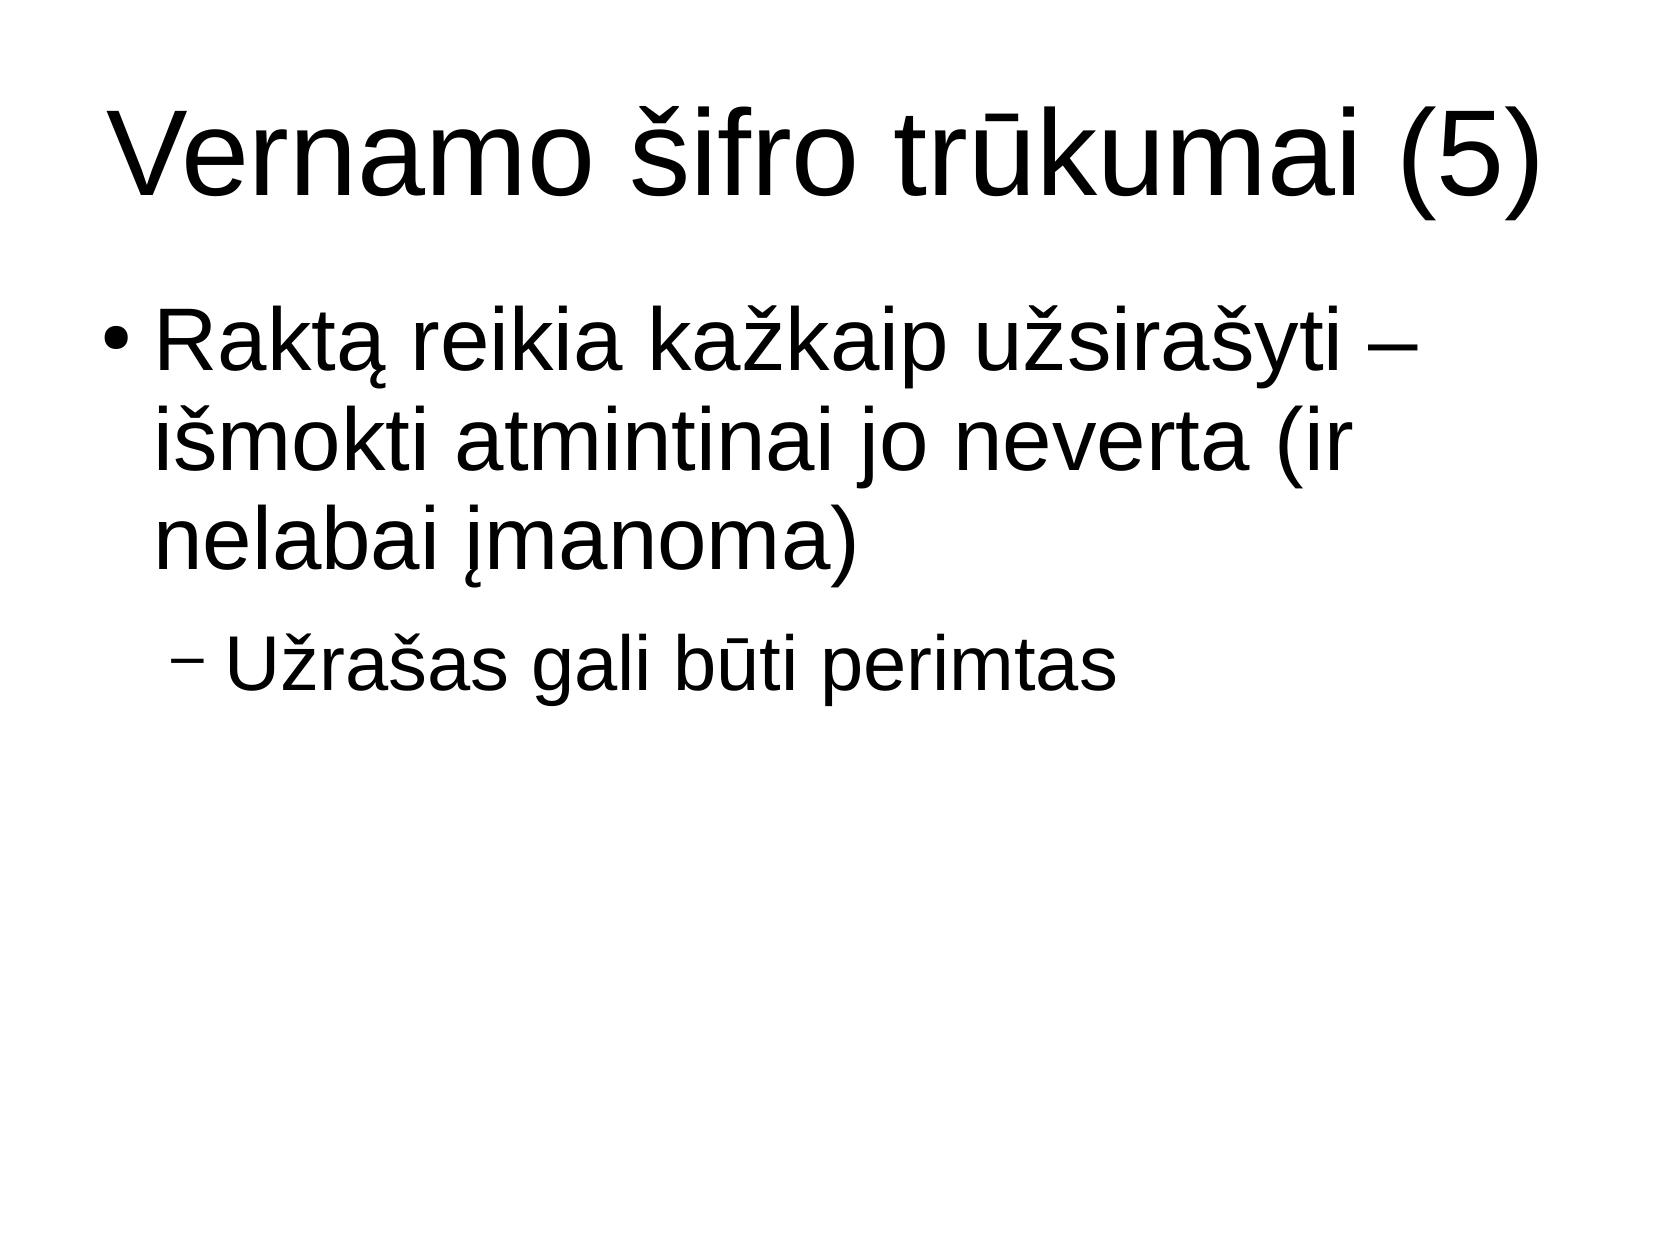

# Vernamo šifro trūkumai (5)
Raktą reikia kažkaip užsirašyti – išmokti atmintinai jo neverta (ir nelabai įmanoma)
Užrašas gali būti perimtas